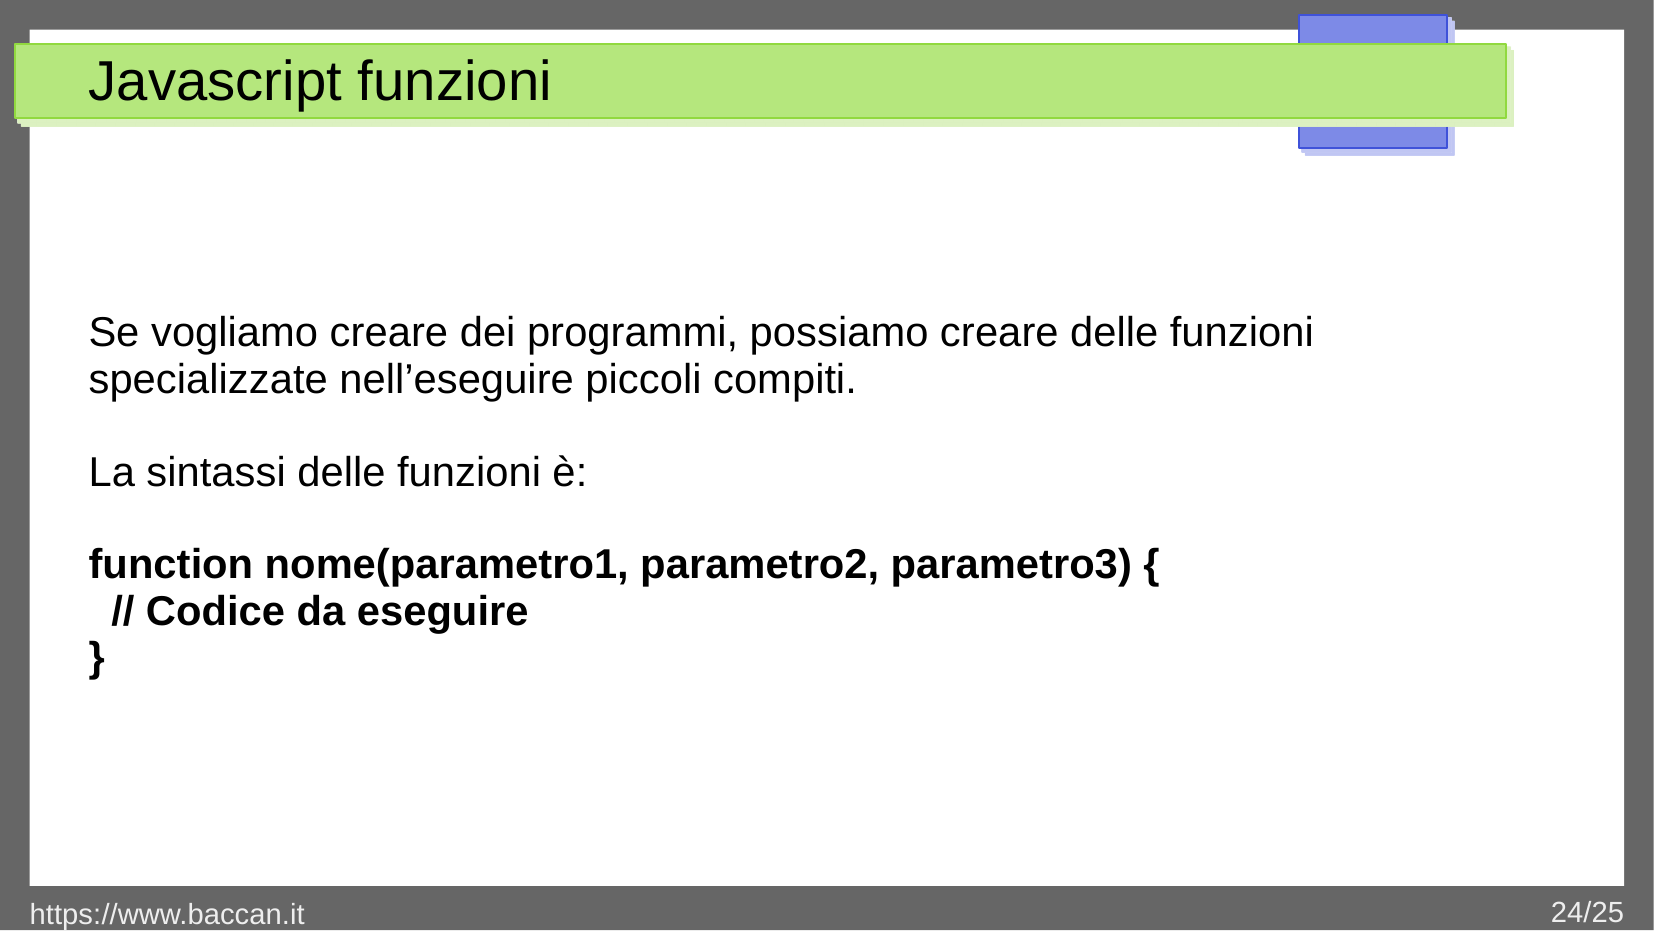

# Javascript funzioni
Se vogliamo creare dei programmi, possiamo creare delle funzioni specializzate nell’eseguire piccoli compiti.
La sintassi delle funzioni è:
function nome(parametro1, parametro2, parametro3) {
 // Codice da eseguire
}
24
https://www.baccan.it